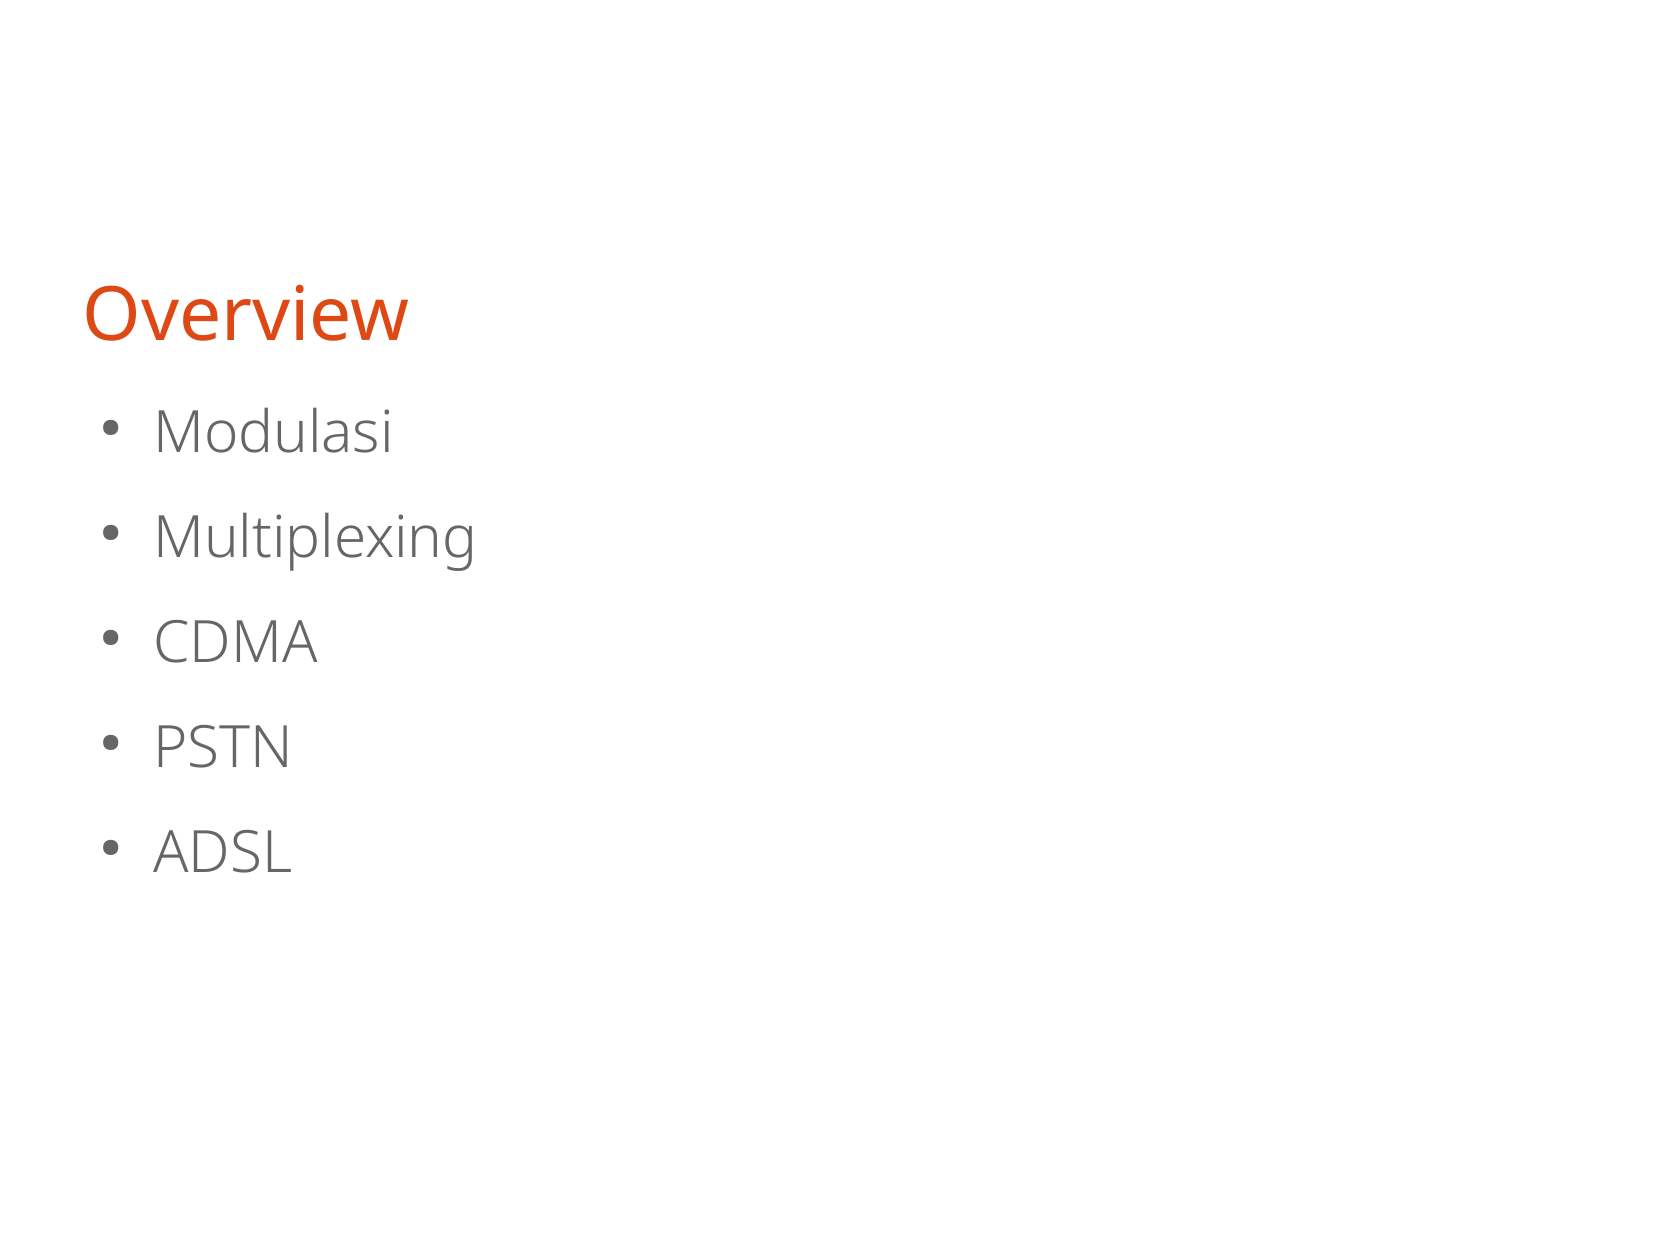

# Overview
Modulasi
Multiplexing
CDMA
PSTN
ADSL